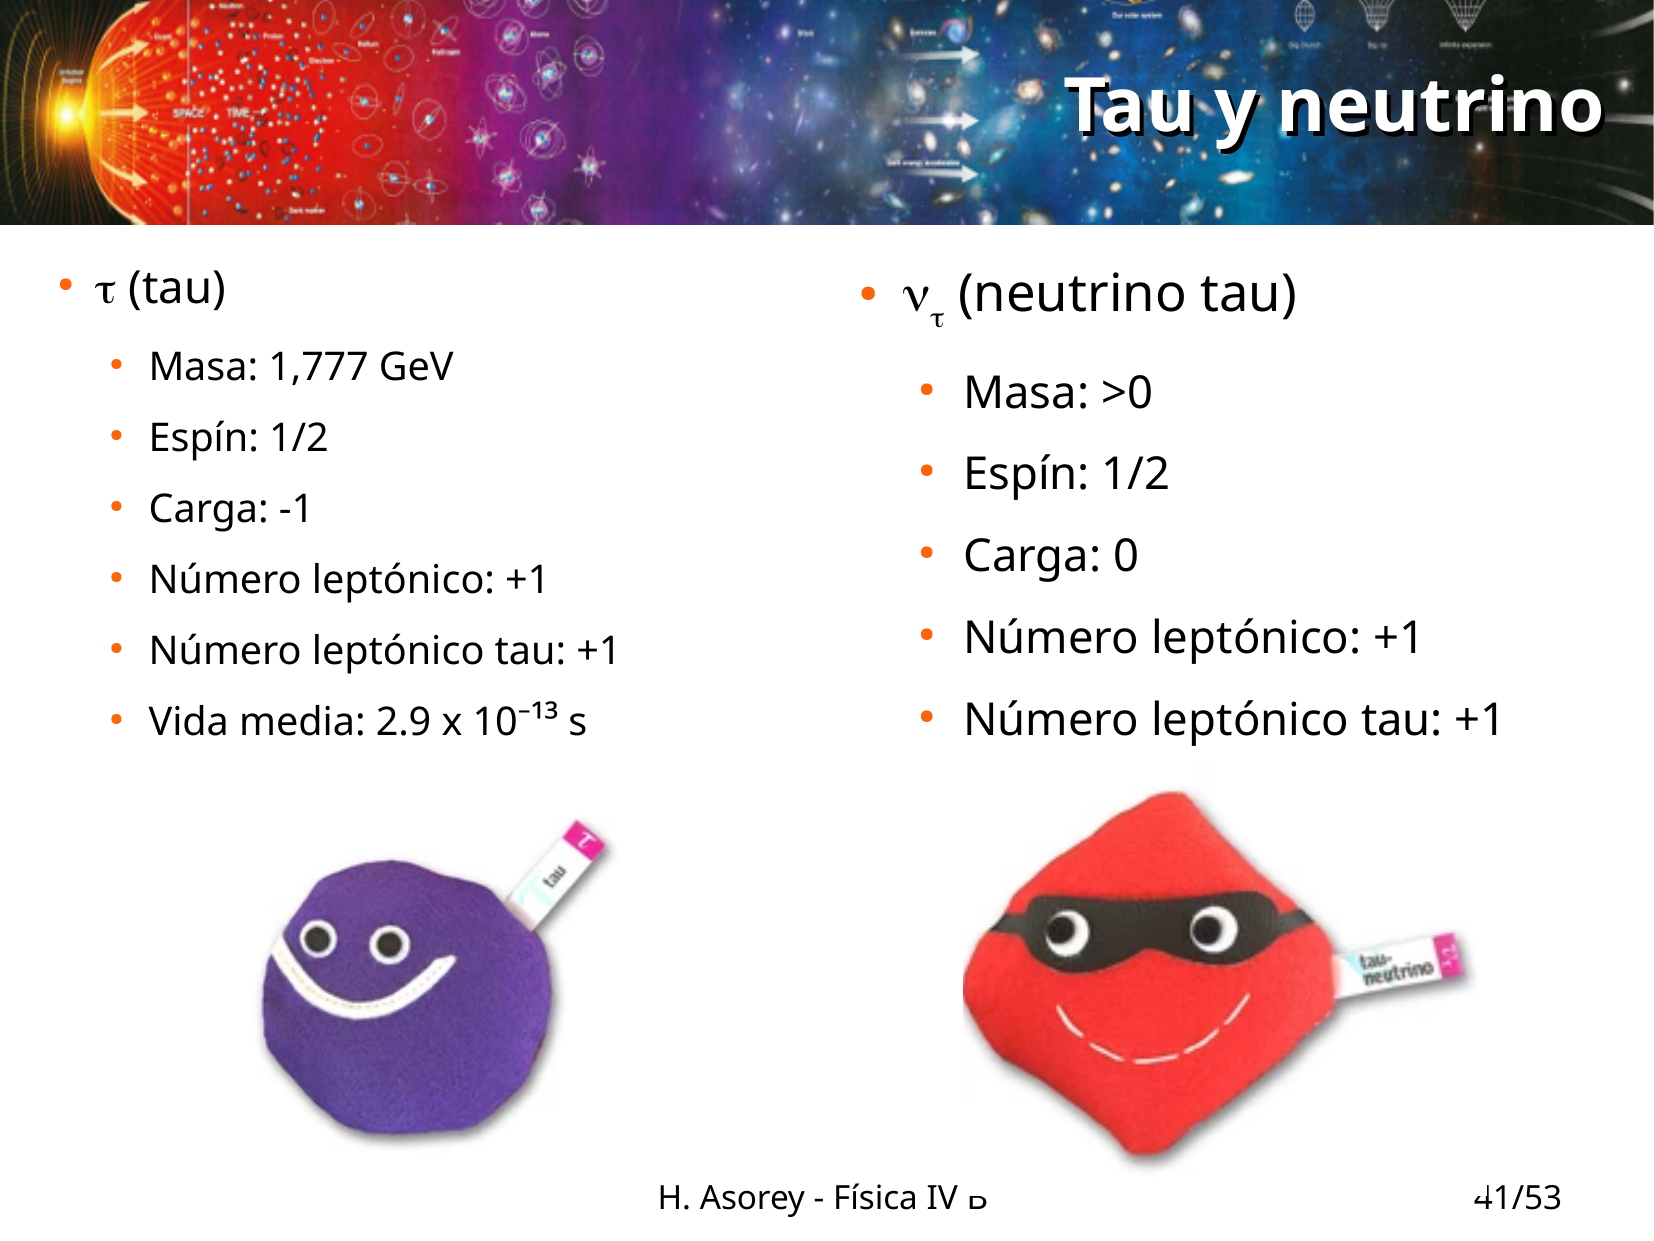

# Tau y neutrino
t (tau)
Masa: 1,777 GeV
Espín: 1/2
Carga: -1
Número leptónico: +1
Número leptónico tau: +1
Vida media: 2.9 x 10⁻¹³ s
nt (neutrino tau)
Masa: >0
Espín: 1/2
Carga: 0
Número leptónico: +1
Número leptónico tau: +1
H. Asorey - Física IV B
41